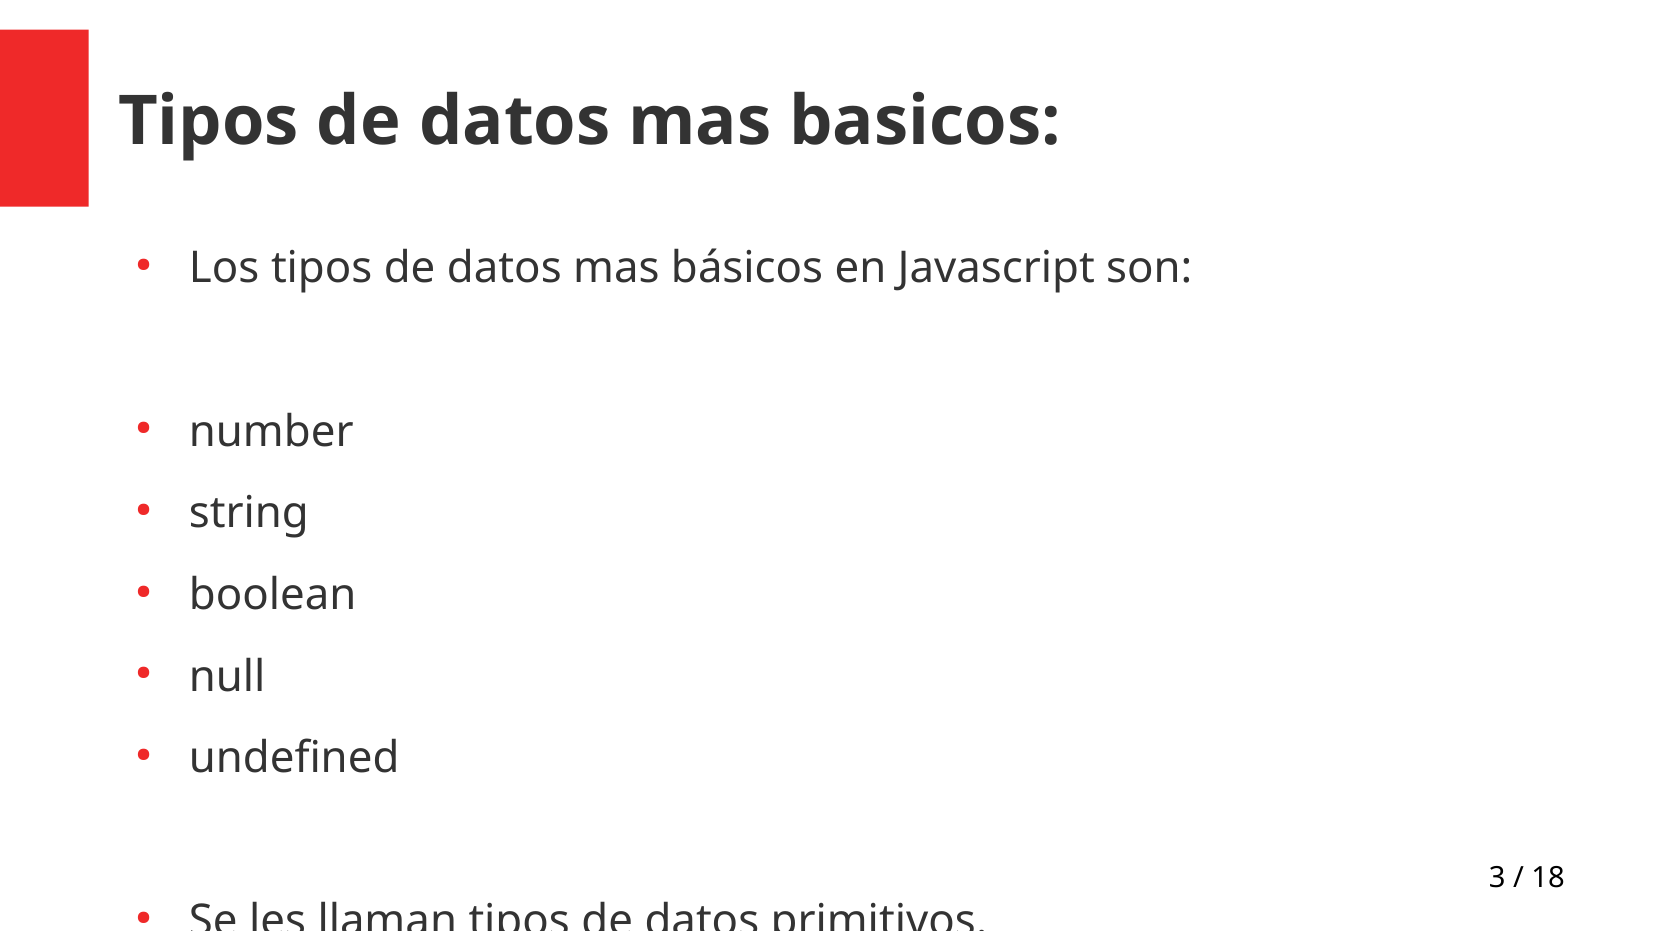

# Tipos de datos mas basicos:
Los tipos de datos mas básicos en Javascript son:
number
string
boolean
null
undefined
Se les llaman tipos de datos primitivos.
3